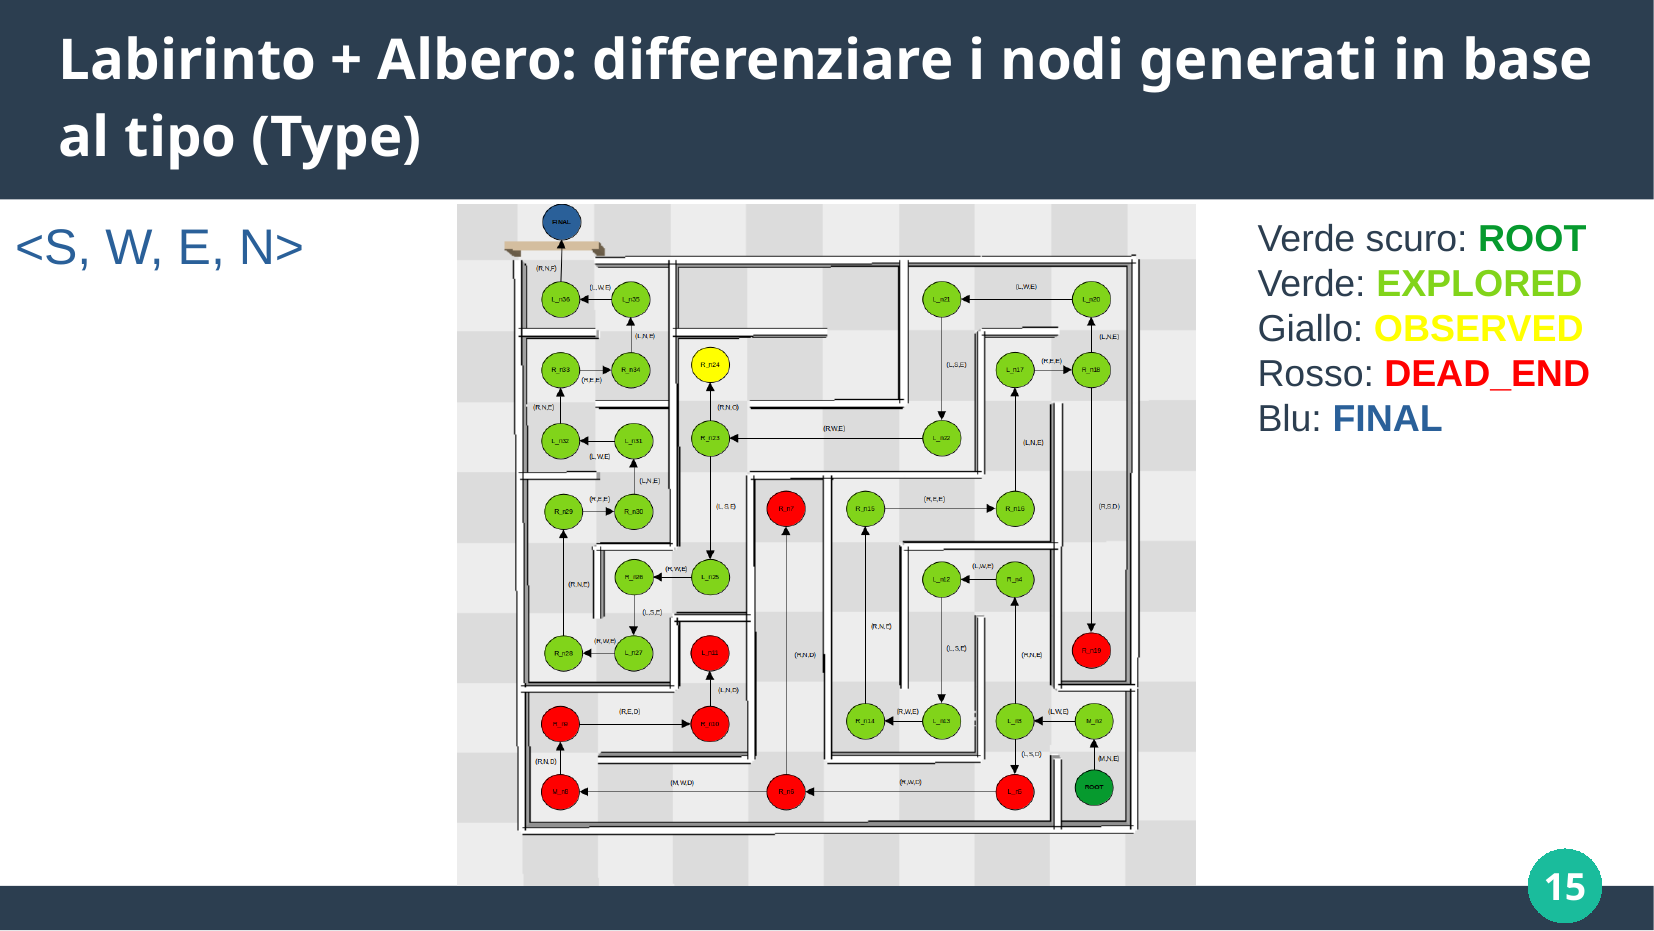

# Labirinto + Albero: differenziare i nodi generati in base al tipo (Type)
<S, W, E, N>
Verde scuro: ROOT
Verde: EXPLORED
Giallo: OBSERVED
Rosso: DEAD_END
Blu: FINAL